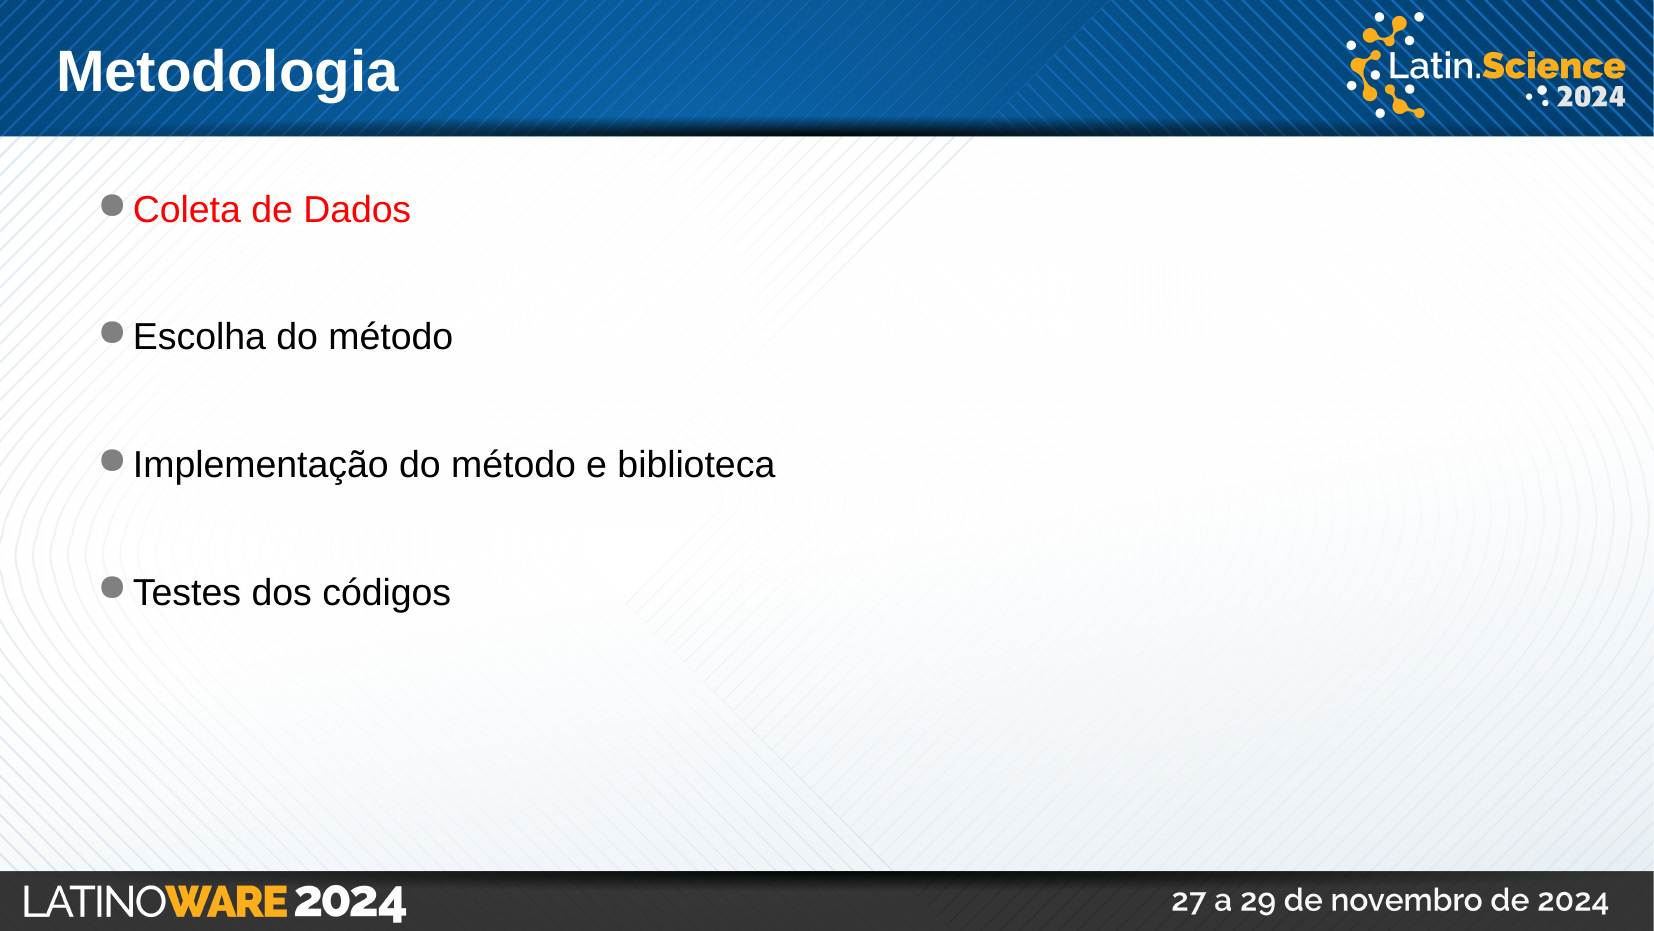

Metodologia​
Coleta de Dados
Escolha do método​
Implementação do método e biblioteca​
Testes dos códigos